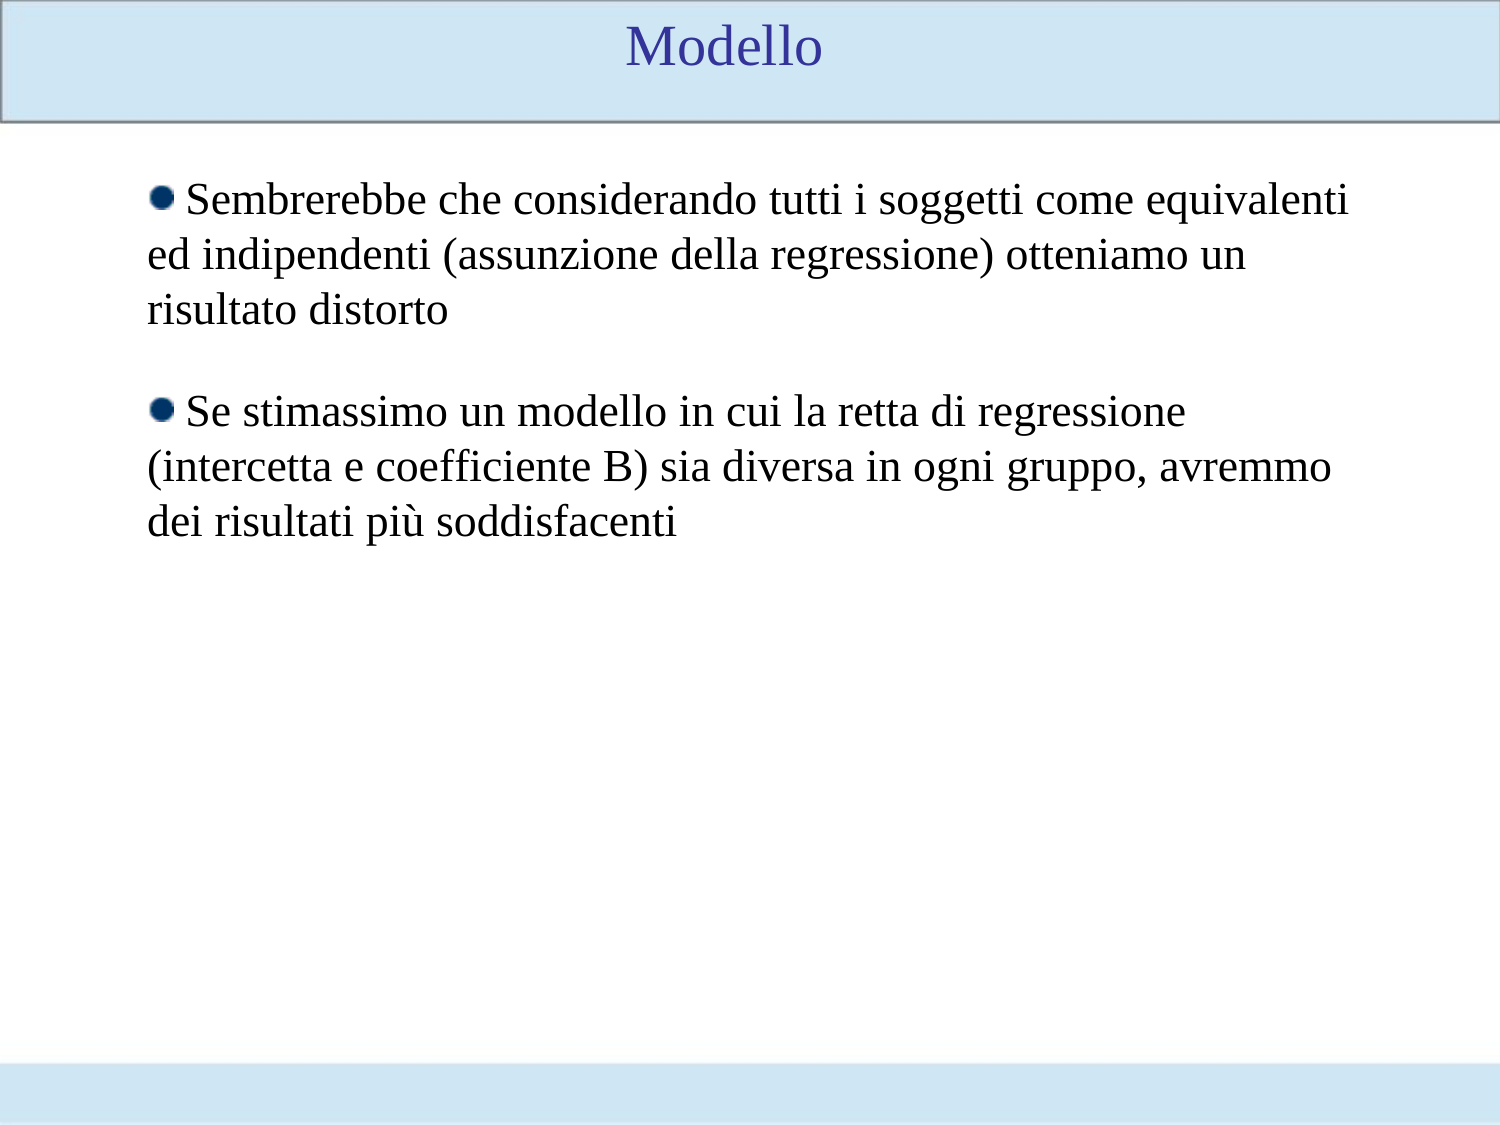

# Modello
 Sembrerebbe che considerando tutti i soggetti come equivalenti ed indipendenti (assunzione della regressione) otteniamo un risultato distorto
 Se stimassimo un modello in cui la retta di regressione (intercetta e coefficiente B) sia diversa in ogni gruppo, avremmo dei risultati più soddisfacenti
18